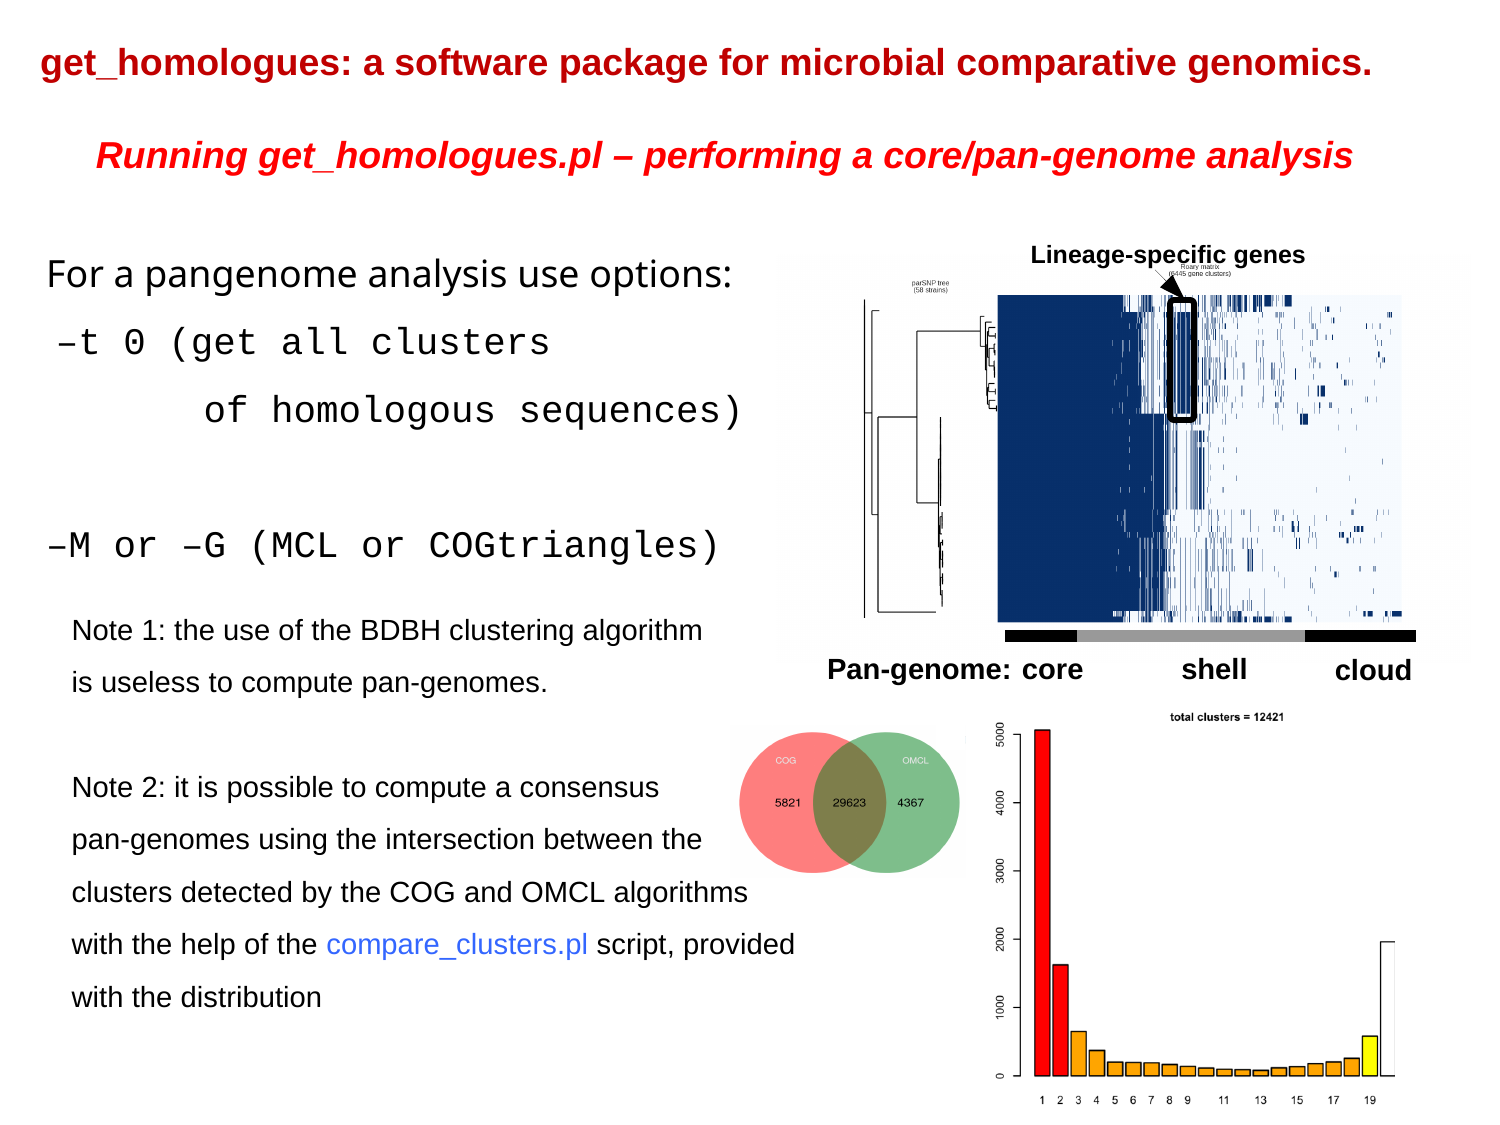

get_homologues: a software package for microbial comparative genomics.
Running get_homologues.pl – performing a core/pan-genome analysis
For a pangenome analysis use options:
 –t 0 (get all clusters
 of homologous sequences)
–M or –G (MCL or COGtriangles)
Lineage-specific genes
Note 1: the use of the BDBH clustering algorithm
is useless to compute pan-genomes.
Note 2: it is possible to compute a consensus
pan-genomes using the intersection between the
clusters detected by the COG and OMCL algorithms
with the help of the compare_clusters.pl script, provided
with the distribution
core
Pan-genome:
shell
cloud